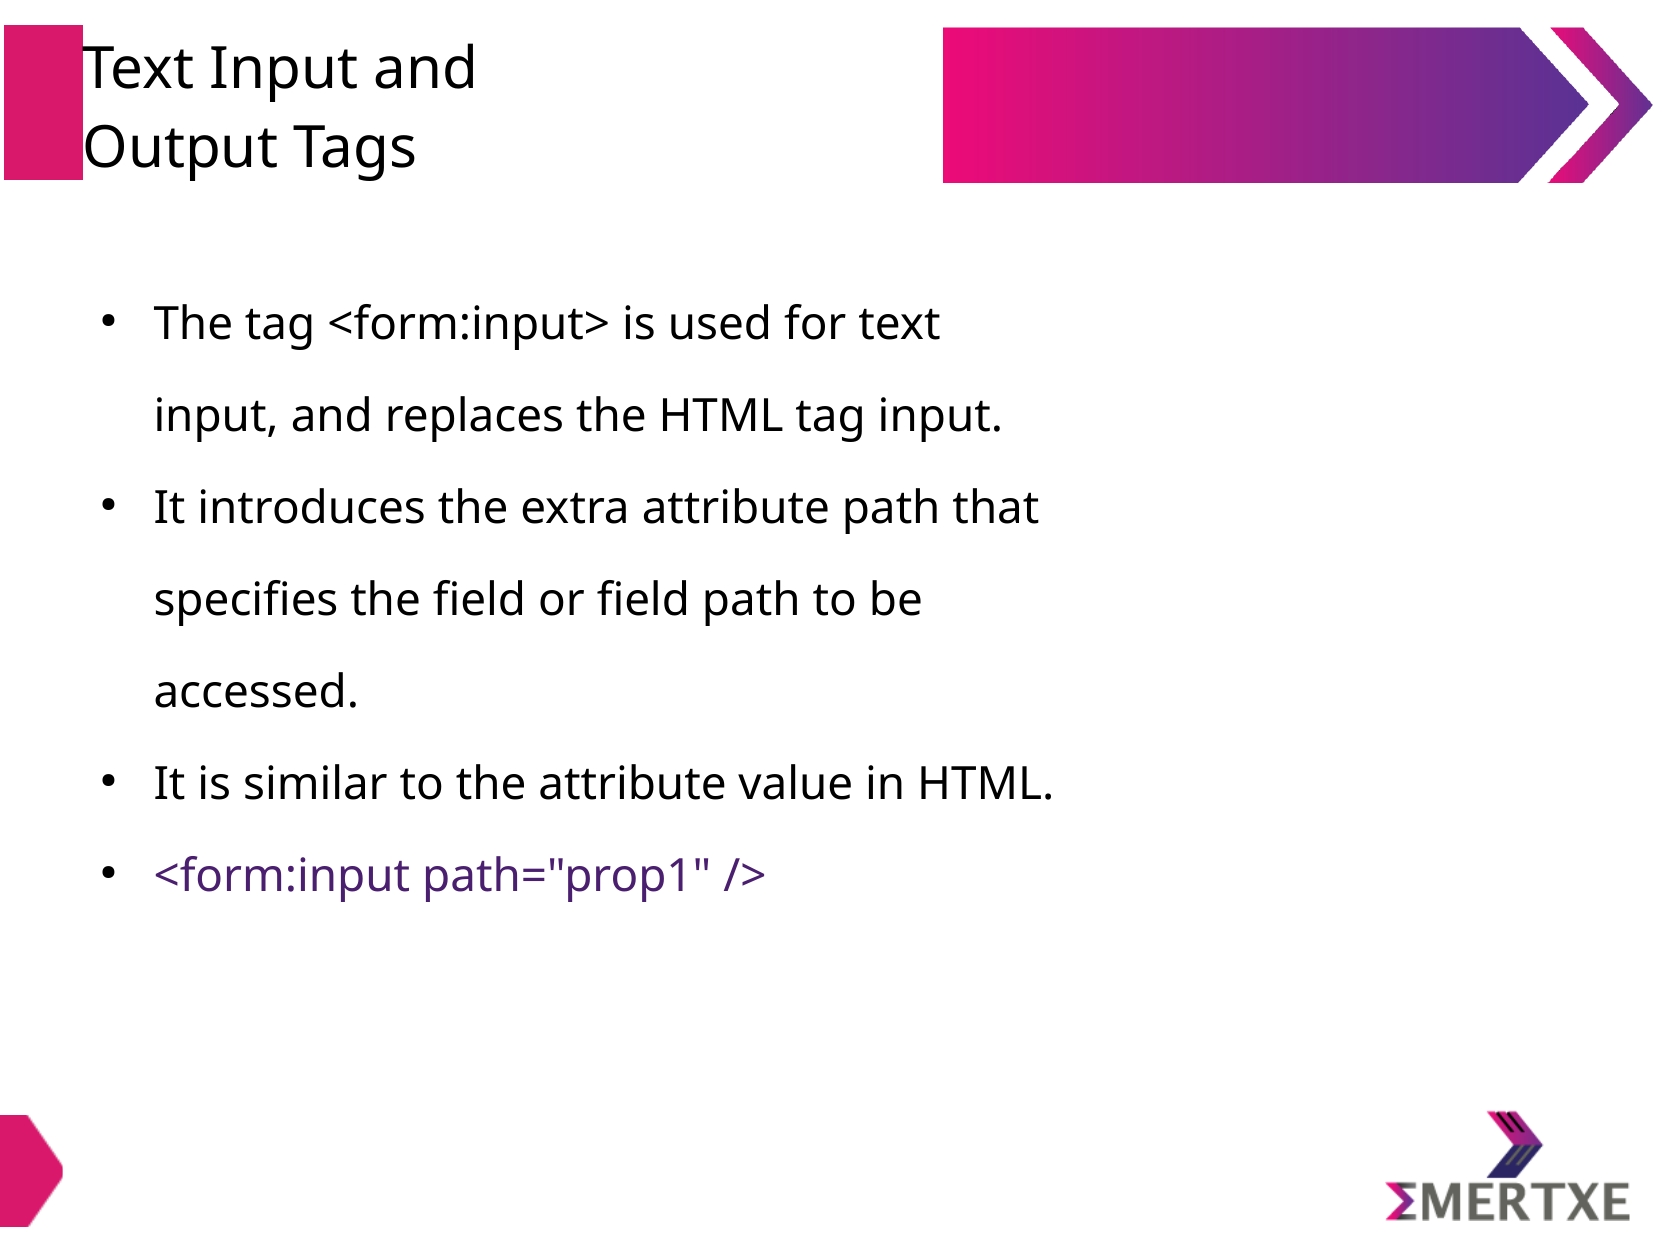

# Text Input and Output Tags
The tag <form:input> is used for text
input, and replaces the HTML tag input.
It introduces the extra attribute path that
specifies the field or field path to be
accessed.
It is similar to the attribute value in HTML.
<form:input path="prop1" />